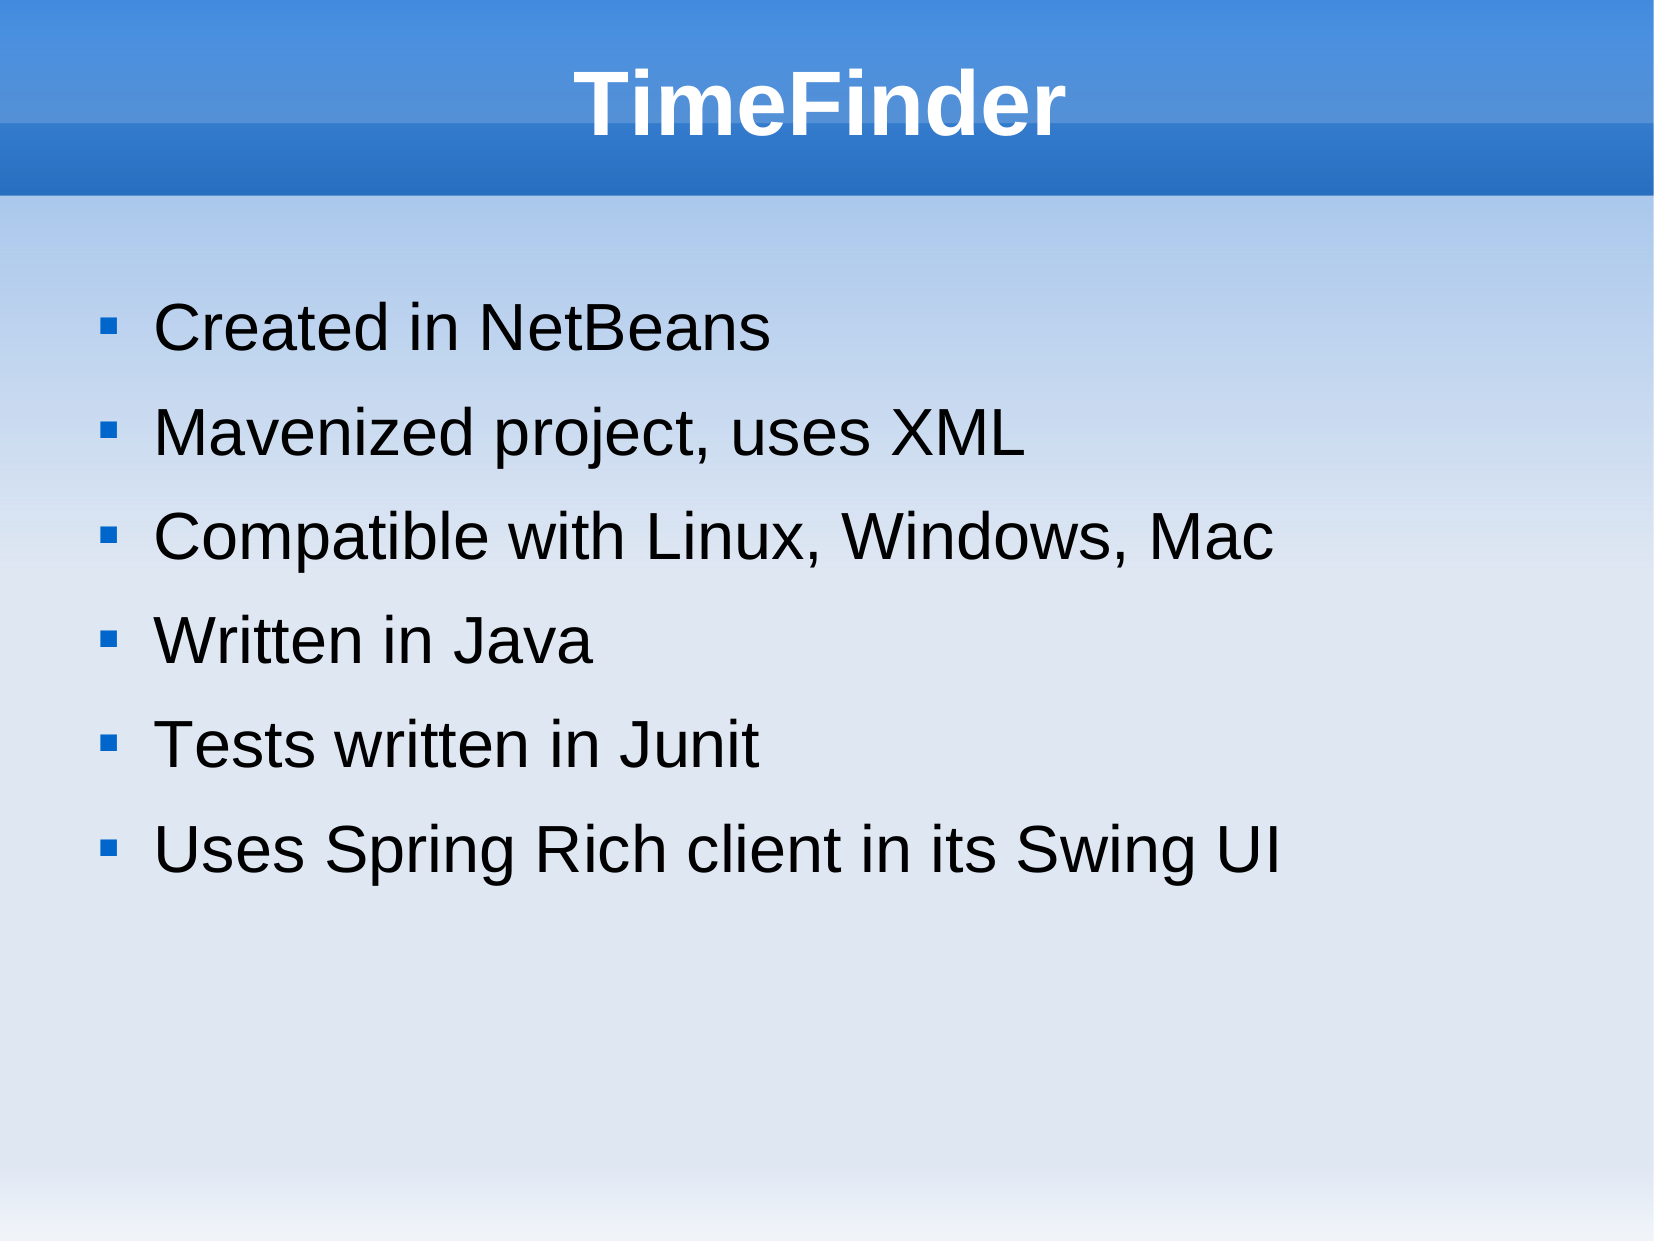

# TimeFinder
Created in NetBeans
Mavenized project, uses XML
Compatible with Linux, Windows, Mac
Written in Java
Tests written in Junit
Uses Spring Rich client in its Swing UI